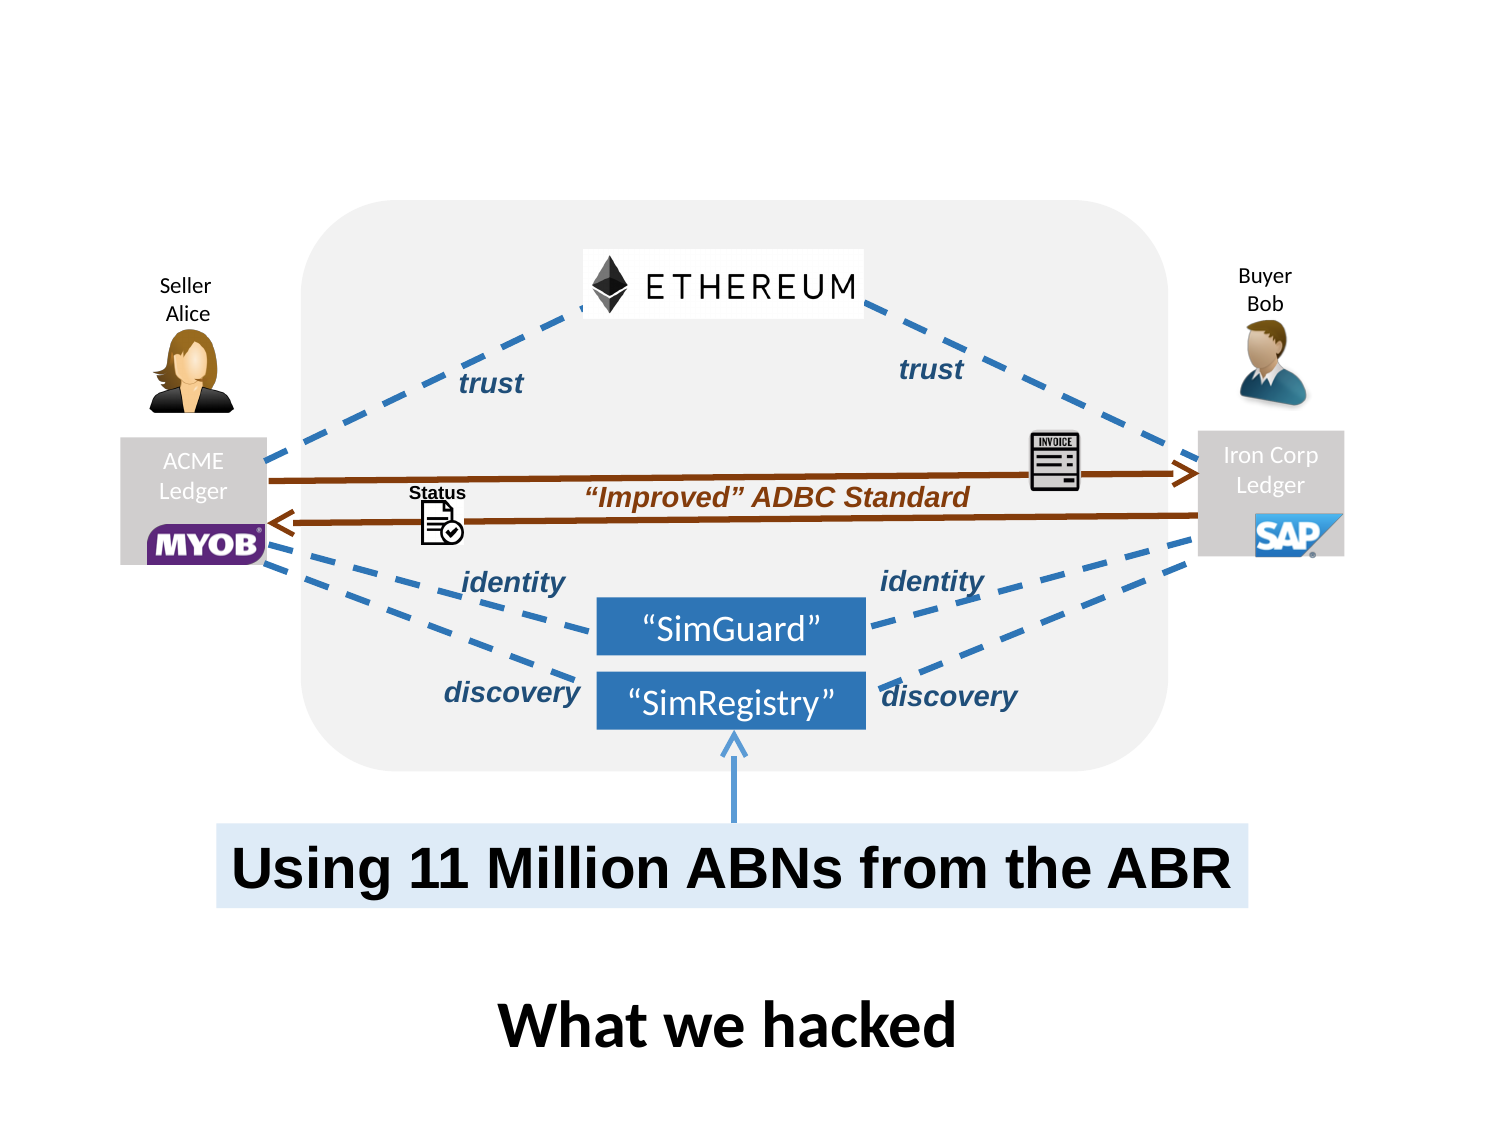

trust
trust
Buyer
Bob
Seller
Alice
Status
“Improved” ADBC Standard
Iron Corp
Ledger
ACME Ledger
identity
identity
“SimGuard”
discovery
discovery
“SimRegistry”
Using 11 Million ABNs from the ABR
What we hacked